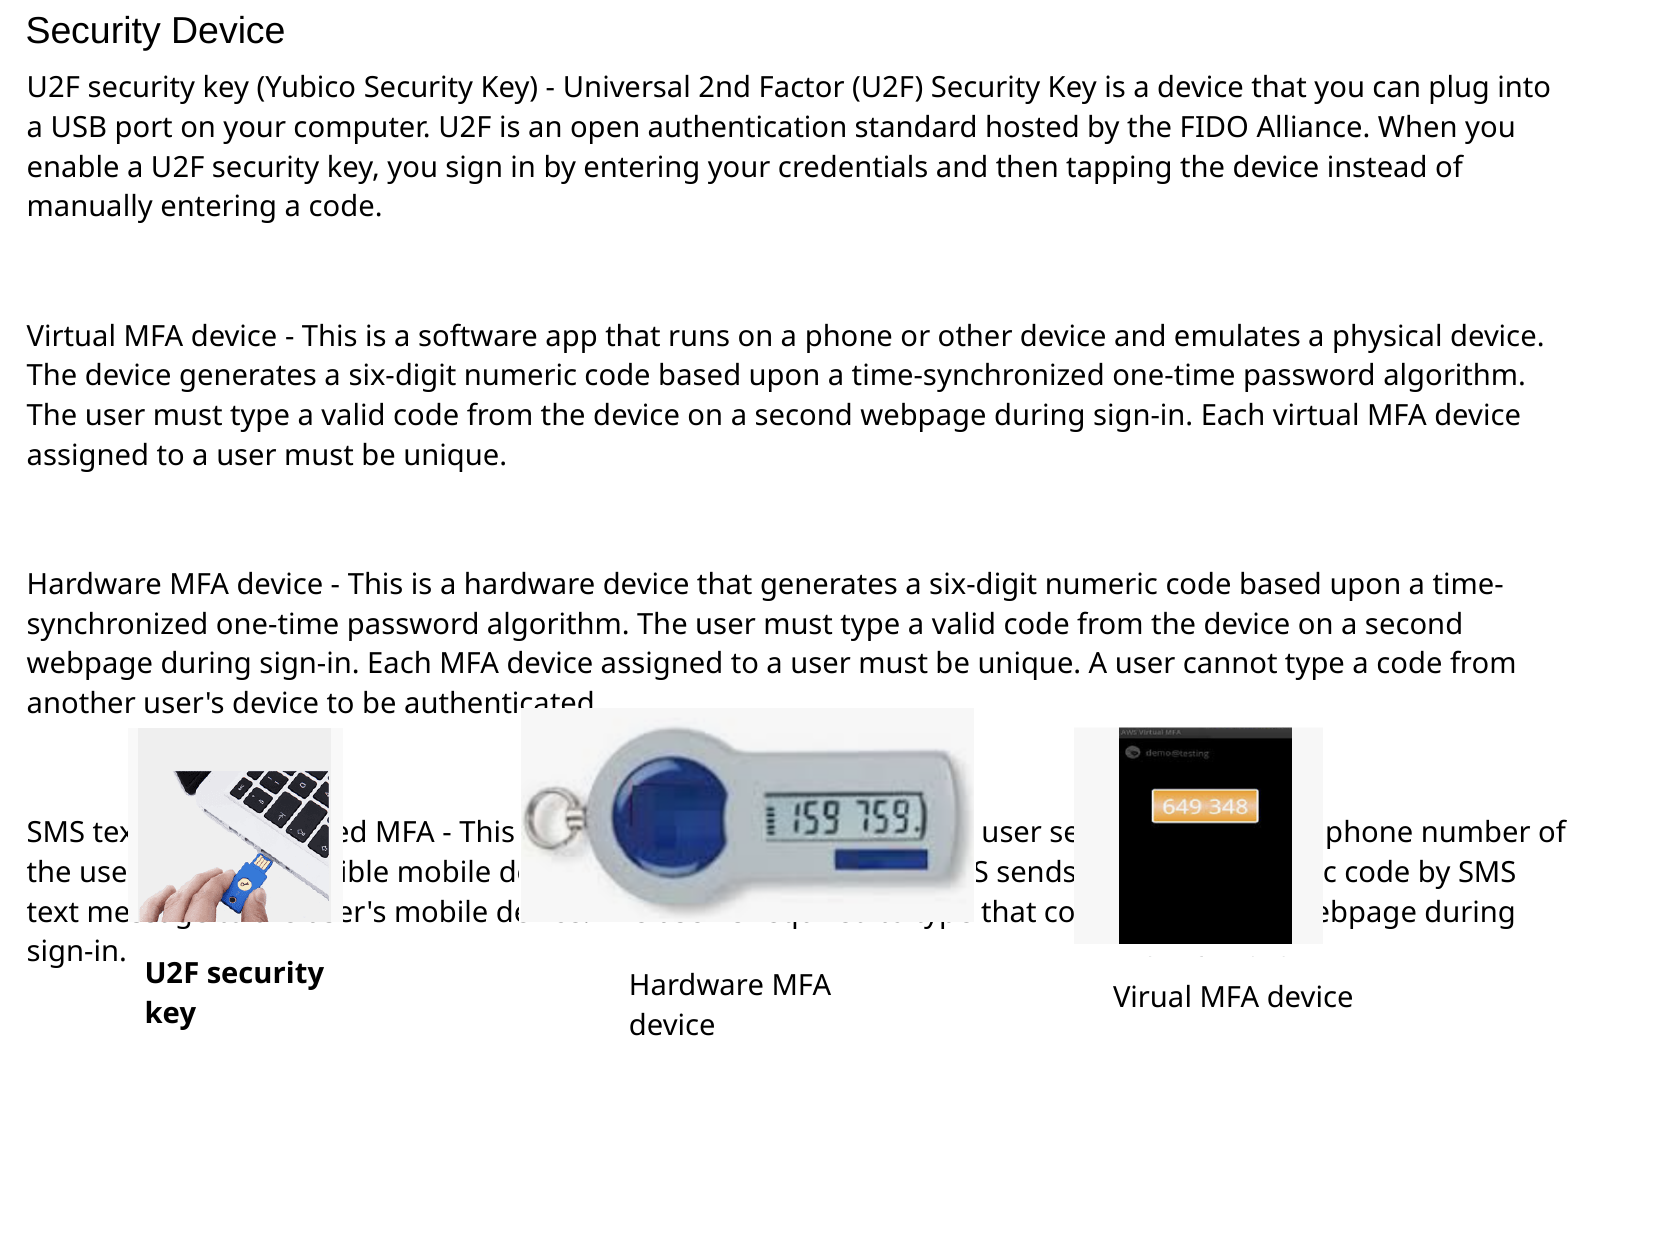

Security Device
U2F security key (Yubico Security Key) - Universal 2nd Factor (U2F) Security Key is a device that you can plug into a USB port on your computer. U2F is an open authentication standard hosted by the FIDO Alliance. When you enable a U2F security key, you sign in by entering your credentials and then tapping the device instead of manually entering a code.
Virtual MFA device - This is a software app that runs on a phone or other device and emulates a physical device. The device generates a six-digit numeric code based upon a time-synchronized one-time password algorithm. The user must type a valid code from the device on a second webpage during sign-in. Each virtual MFA device assigned to a user must be unique.
Hardware MFA device - This is a hardware device that generates a six-digit numeric code based upon a time-synchronized one-time password algorithm. The user must type a valid code from the device on a second webpage during sign-in. Each MFA device assigned to a user must be unique. A user cannot type a code from another user's device to be authenticated.
SMS text message-based MFA - This is a type of MFA in which the IAM user settings include the phone number of the user's SMS-compatible mobile device. When the user signs in, AWS sends a six-digit numeric code by SMS text message to the user's mobile device. The user is required to type that code on a second webpage during sign-in.
U2F security key
Hardware MFA device
Virual MFA device